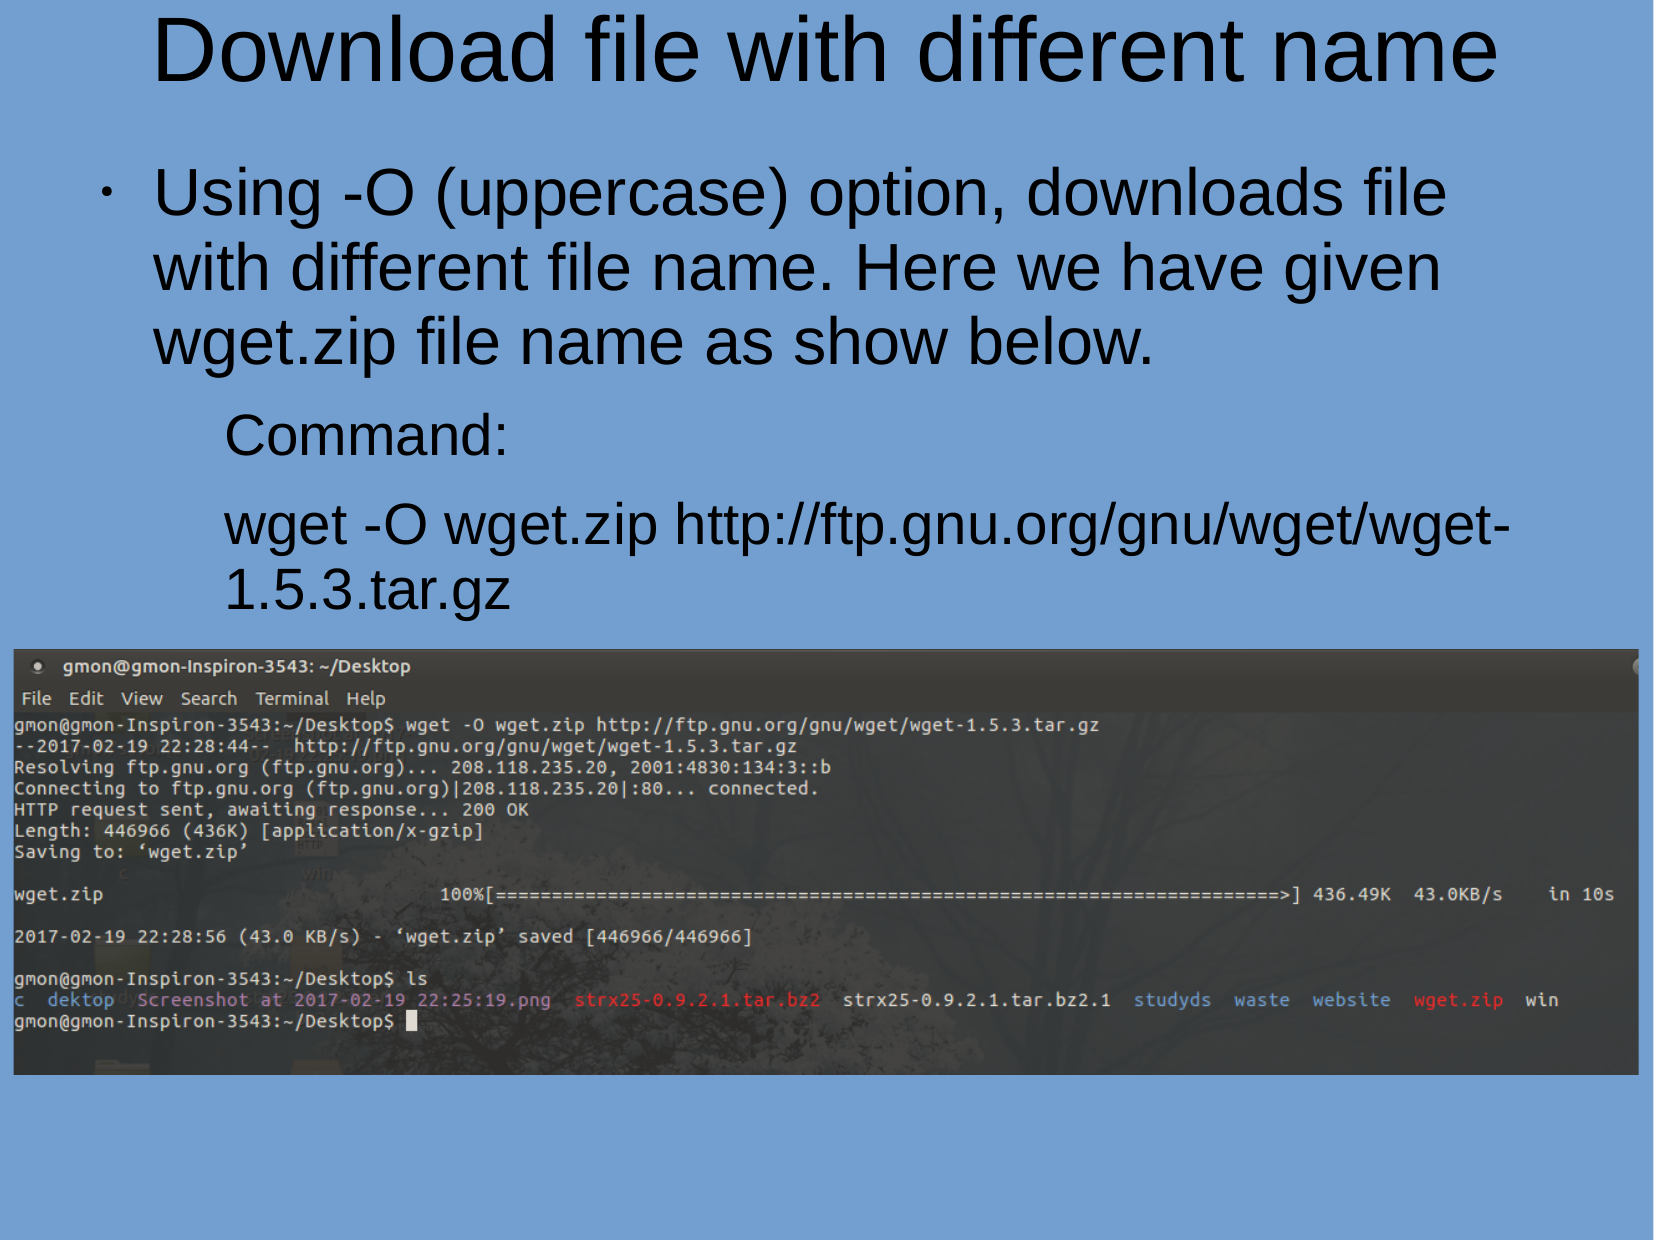

# Download file with different name
Using -O (uppercase) option, downloads file with different file name. Here we have given wget.zip file name as show below.
Command:
wget -O wget.zip http://ftp.gnu.org/gnu/wget/wget-1.5.3.tar.gz